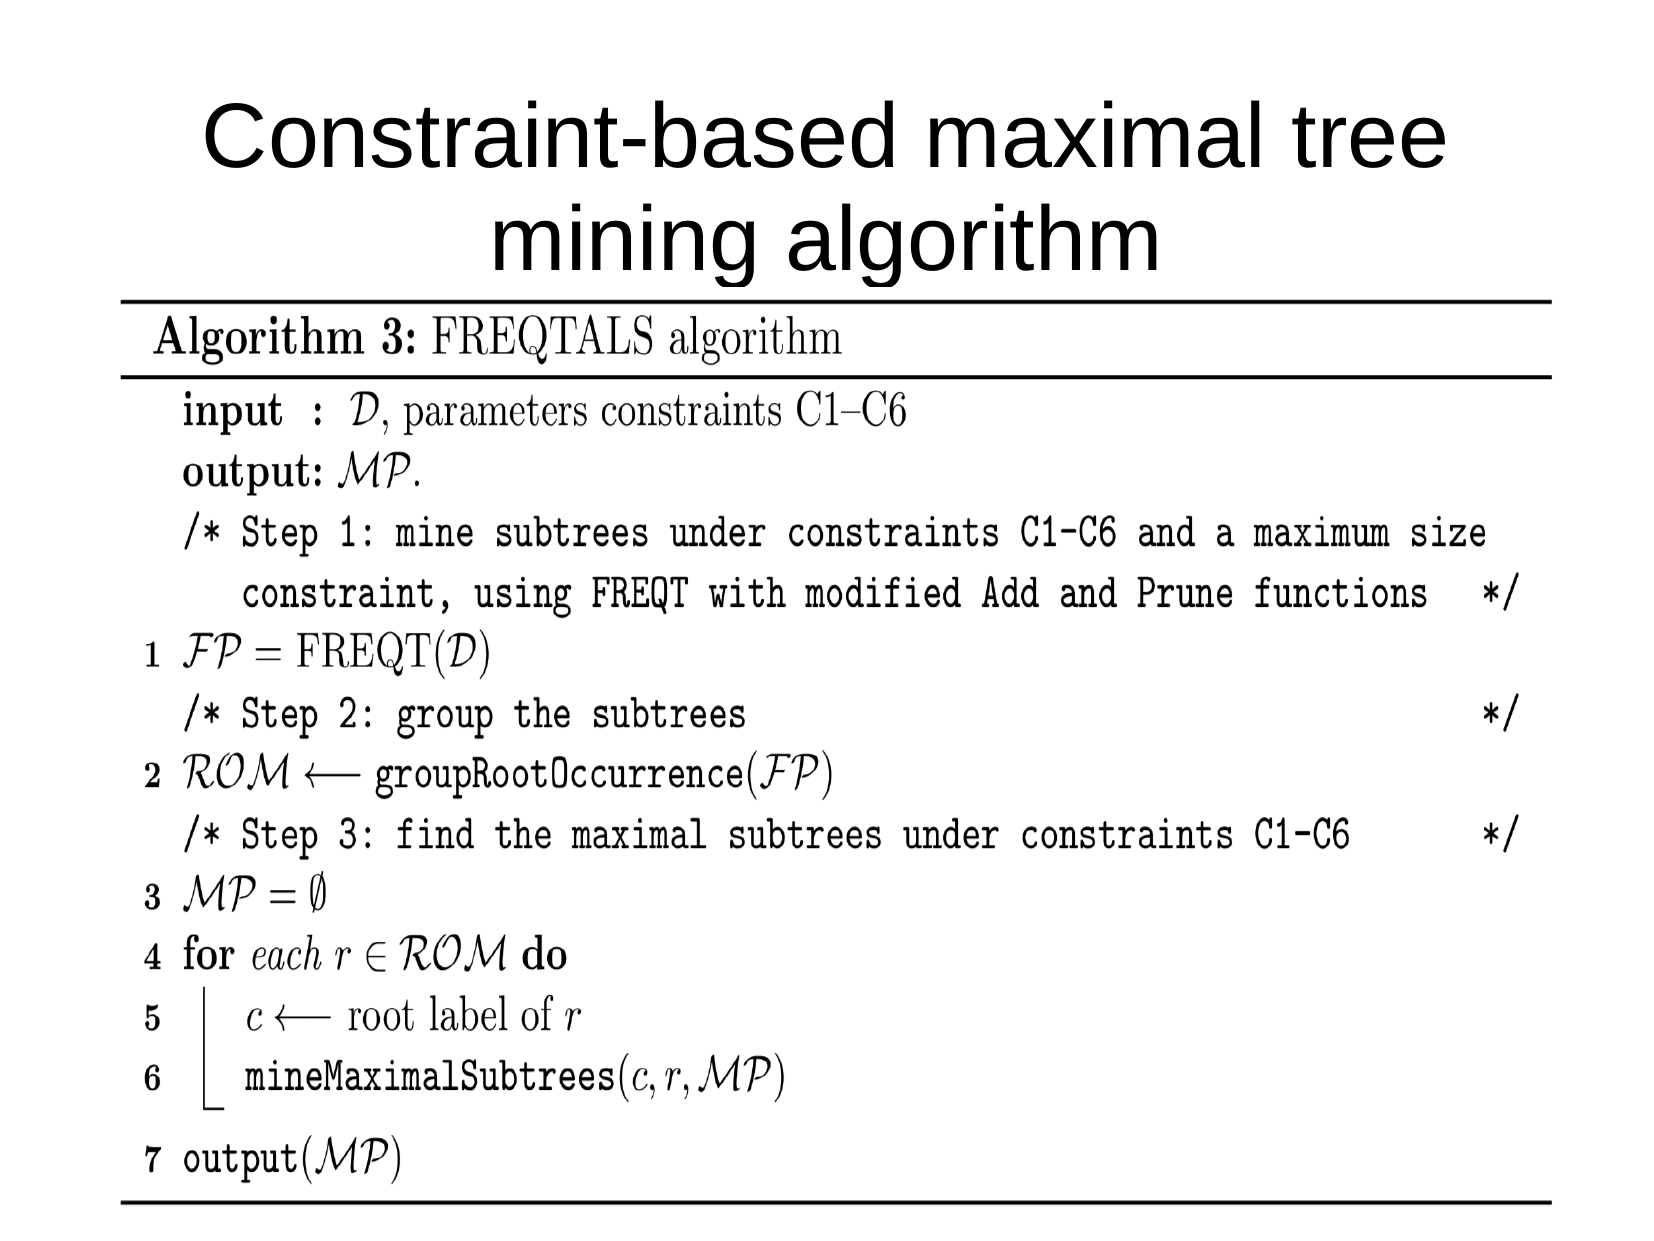

# Constraint-based maximal tree mining algorithm
14